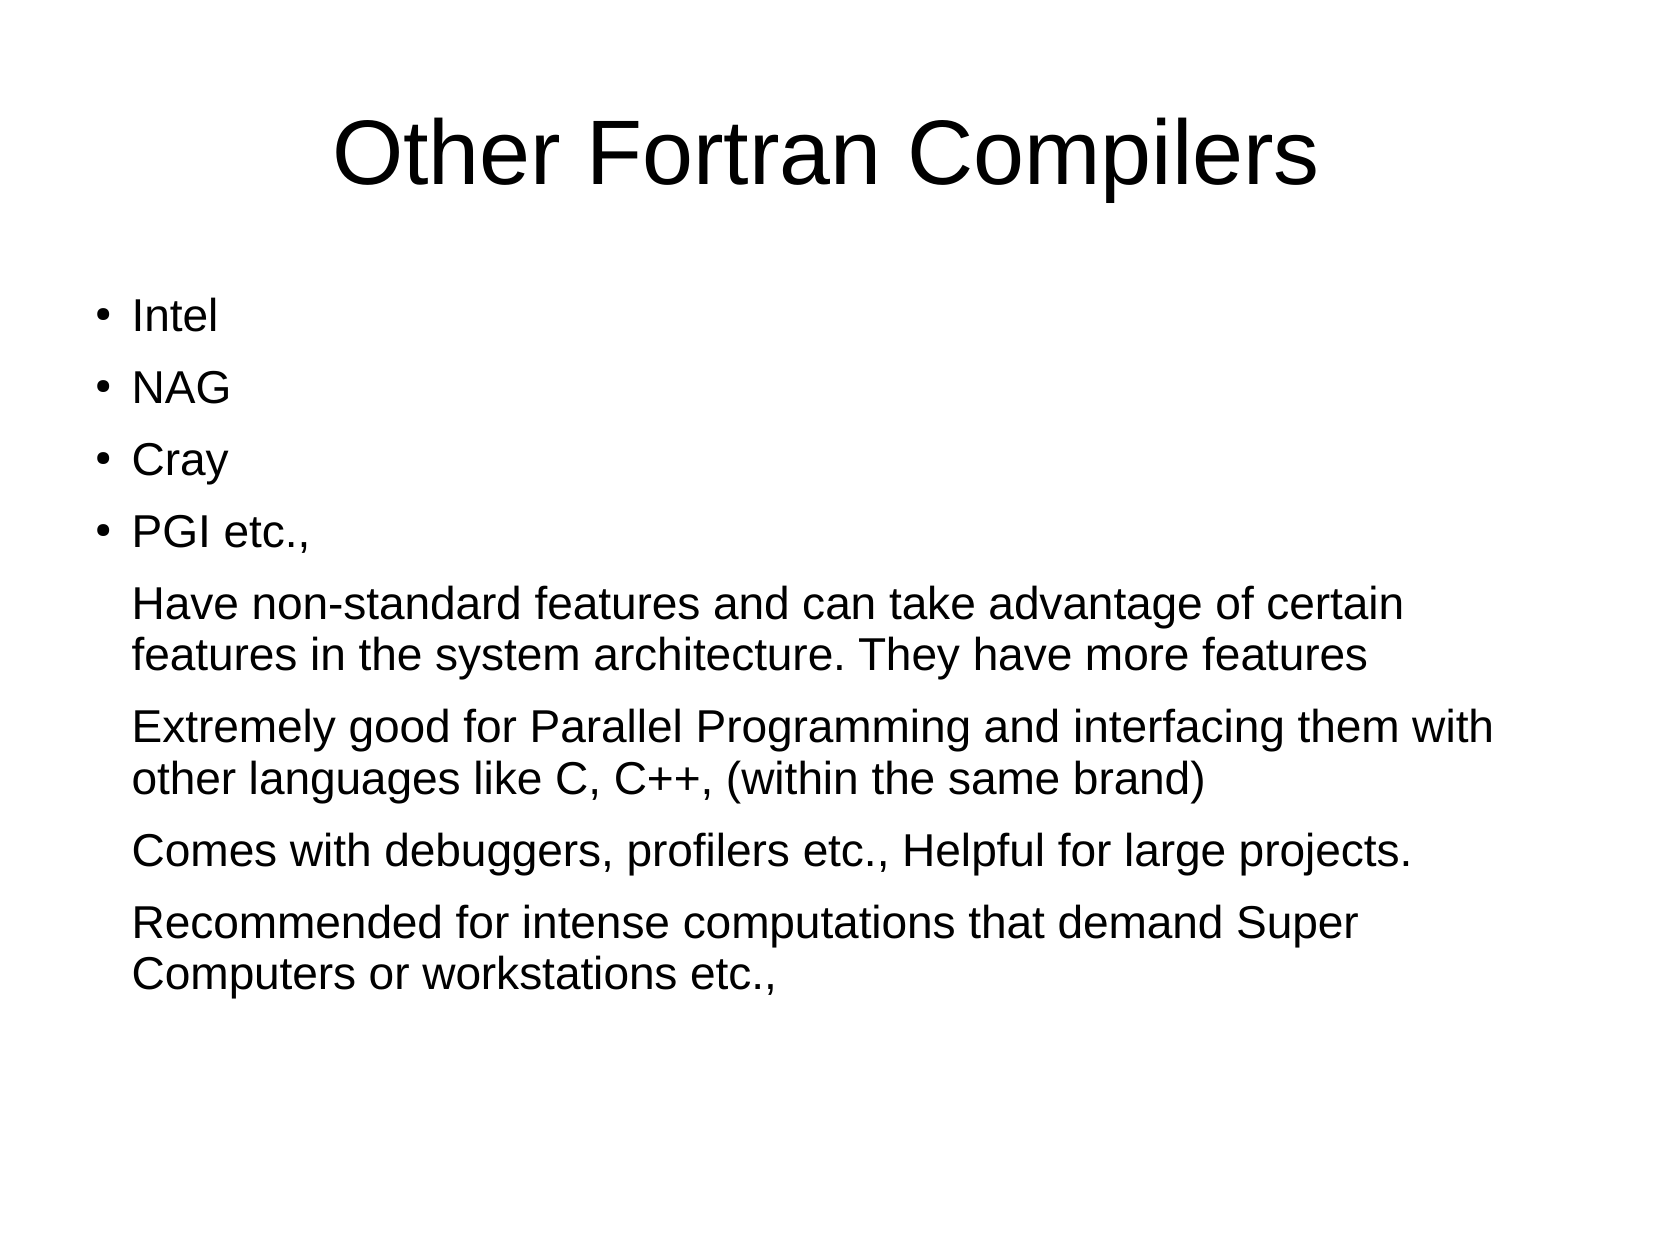

# Other Fortran Compilers
Intel
NAG
Cray
PGI etc.,
Have non-standard features and can take advantage of certain features in the system architecture. They have more features
Extremely good for Parallel Programming and interfacing them with other languages like C, C++, (within the same brand)
Comes with debuggers, profilers etc., Helpful for large projects.
Recommended for intense computations that demand Super Computers or workstations etc.,